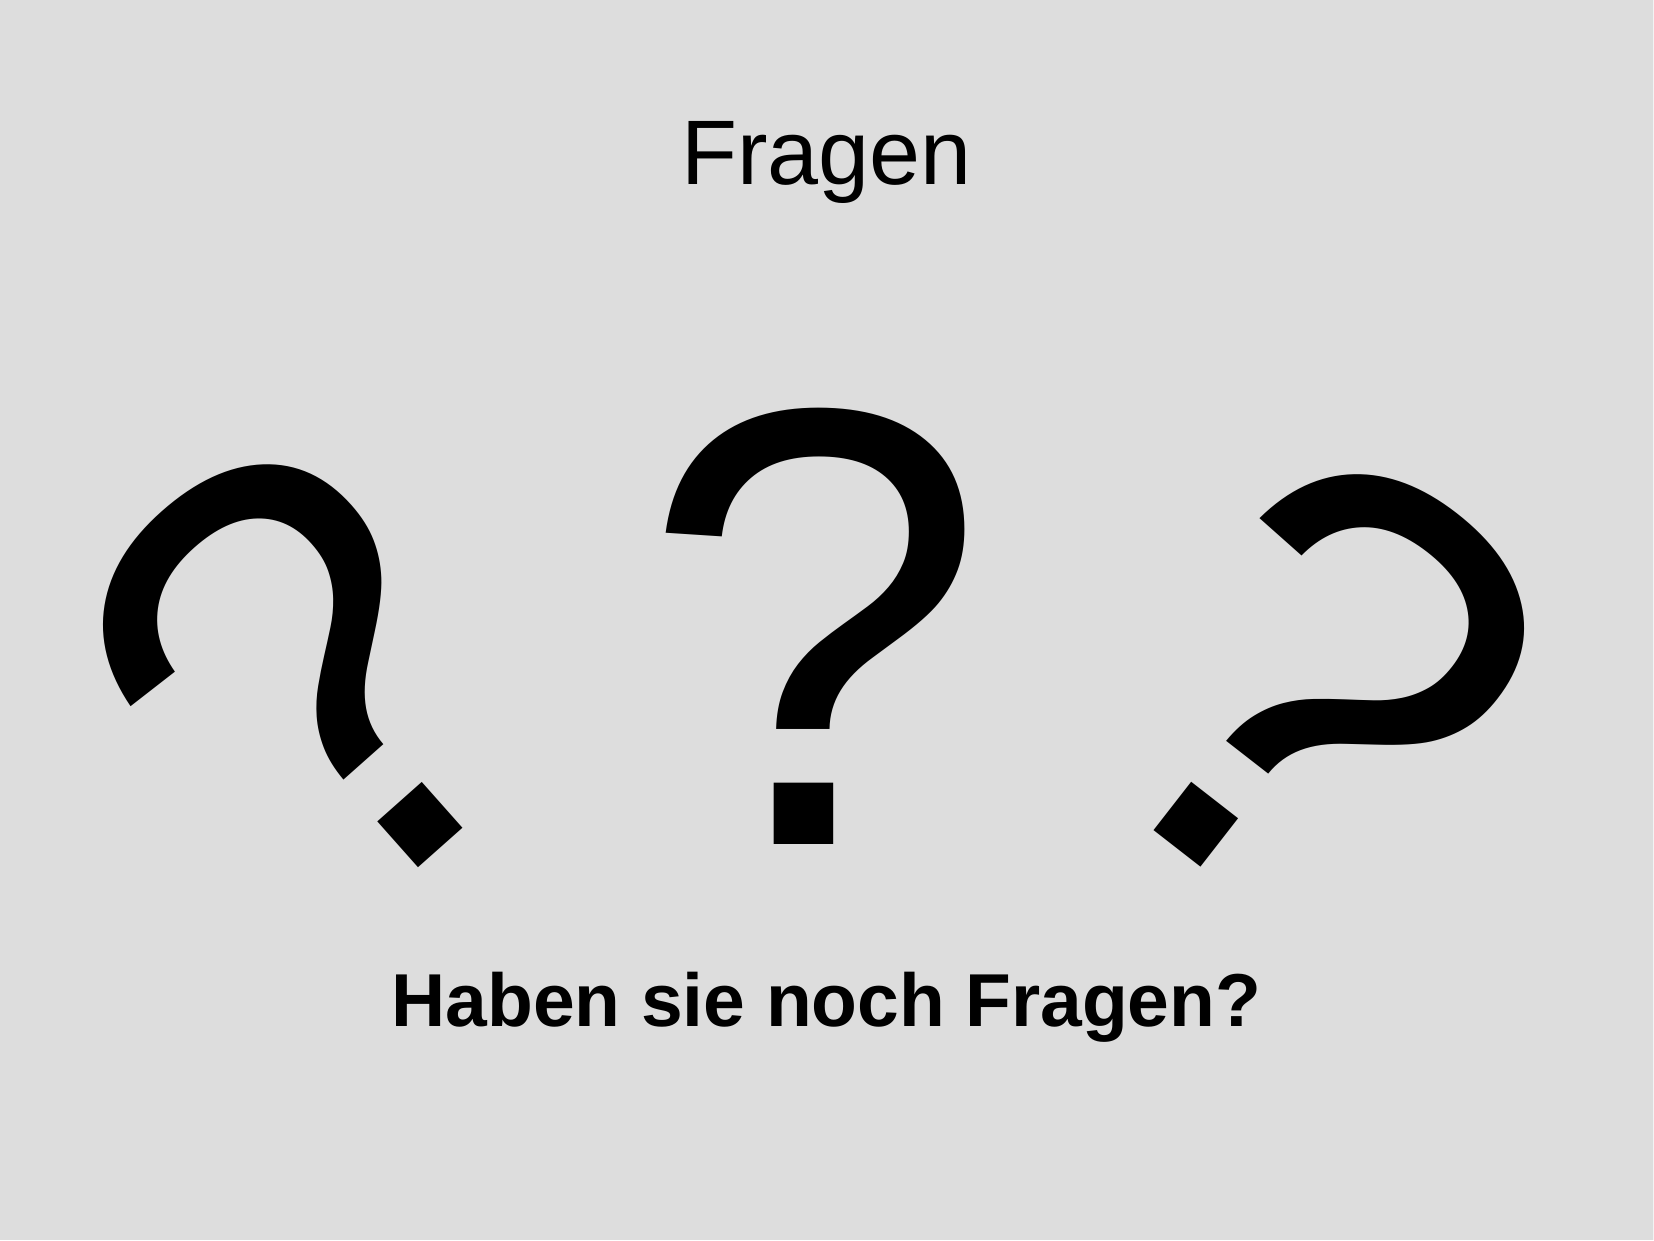

# Fragen
?
?
?
Haben sie noch Fragen?